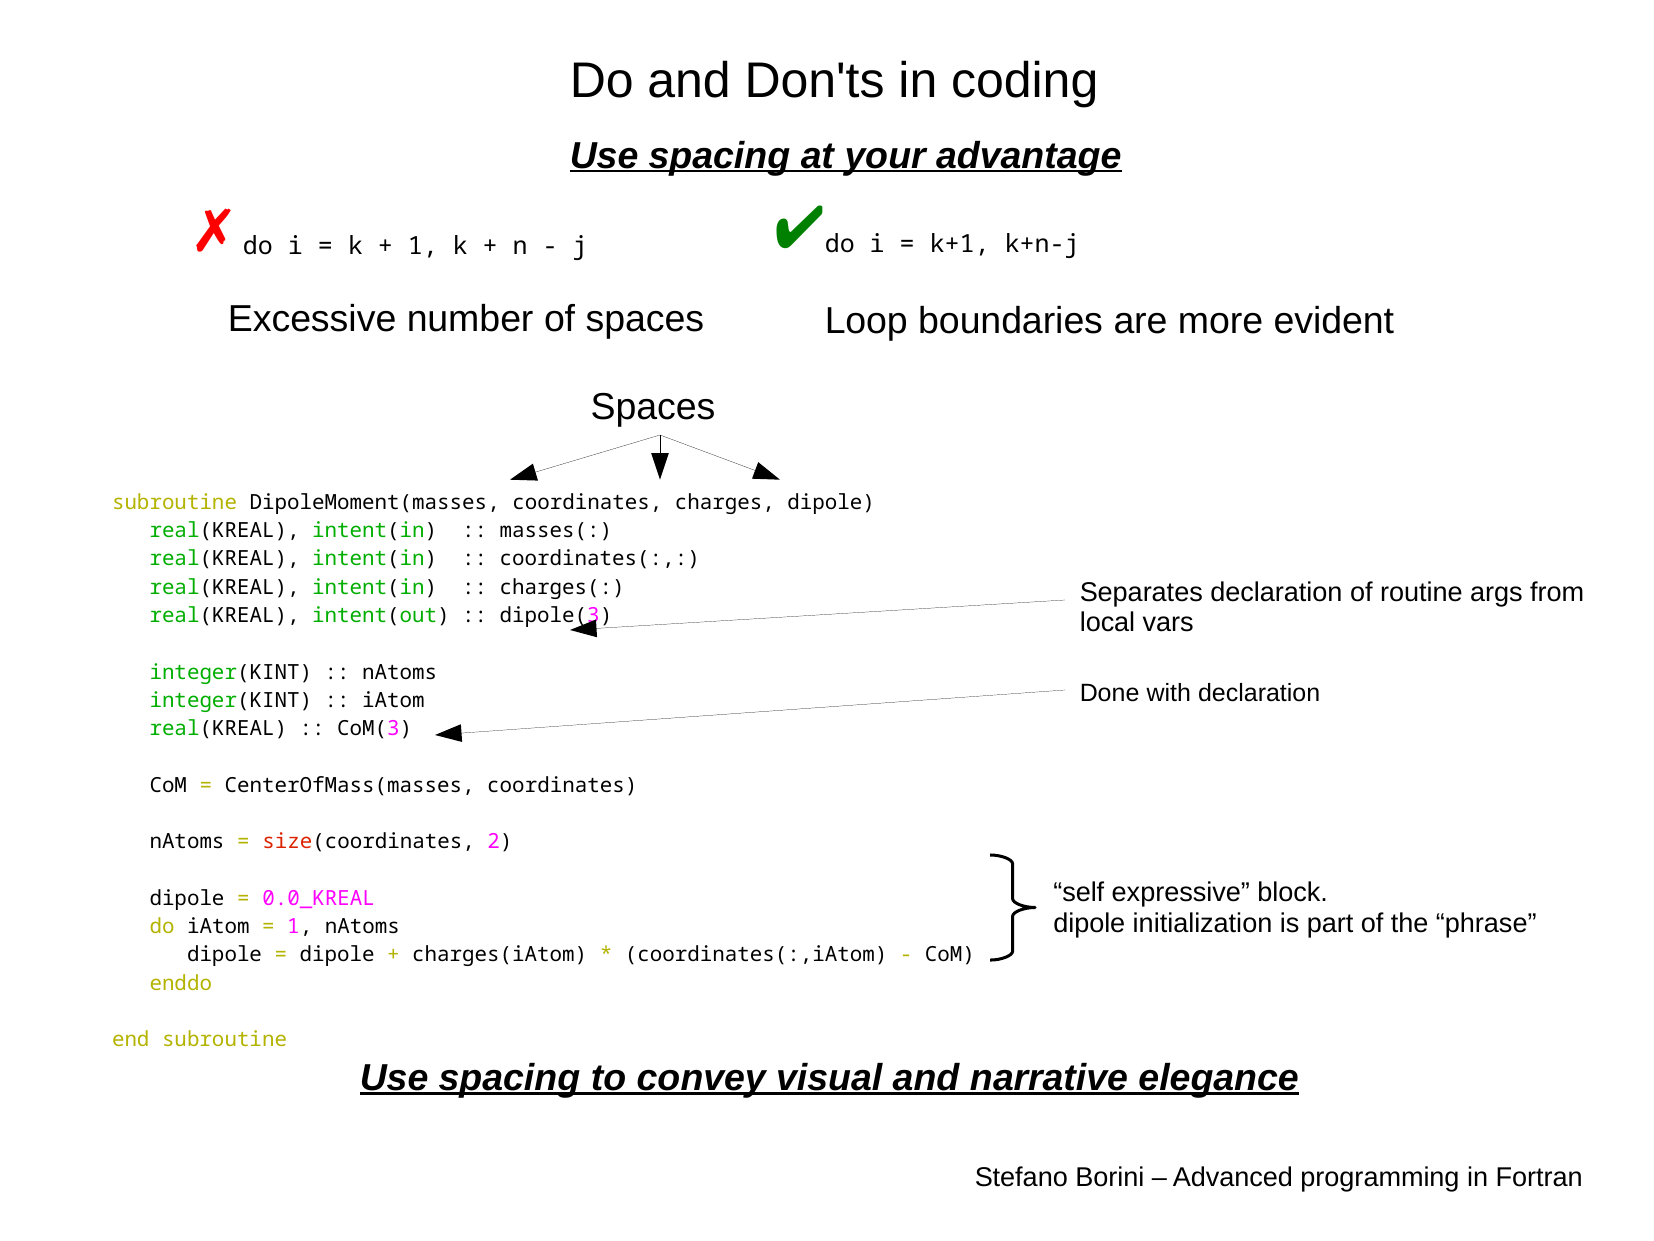

Do and Don'ts in coding
Use spacing at your advantage
do i = k+1, k+n-j
do i = k + 1, k + n - j
Excessive number of spaces
Loop boundaries are more evident
Spaces
 subroutine DipoleMoment(masses, coordinates, charges, dipole)
 real(KREAL), intent(in) :: masses(:)
 real(KREAL), intent(in) :: coordinates(:,:)
 real(KREAL), intent(in) :: charges(:)
 real(KREAL), intent(out) :: dipole(3)
 integer(KINT) :: nAtoms
 integer(KINT) :: iAtom
 real(KREAL) :: CoM(3)
 CoM = CenterOfMass(masses, coordinates)
 nAtoms = size(coordinates, 2)
 dipole = 0.0_KREAL
 do iAtom = 1, nAtoms
 dipole = dipole + charges(iAtom) * (coordinates(:,iAtom) - CoM)
 enddo
 end subroutine
Separates declaration of routine args from
local vars
Done with declaration
“self expressive” block.
dipole initialization is part of the “phrase”
Use spacing to convey visual and narrative elegance
Stefano Borini – Advanced programming in Fortran